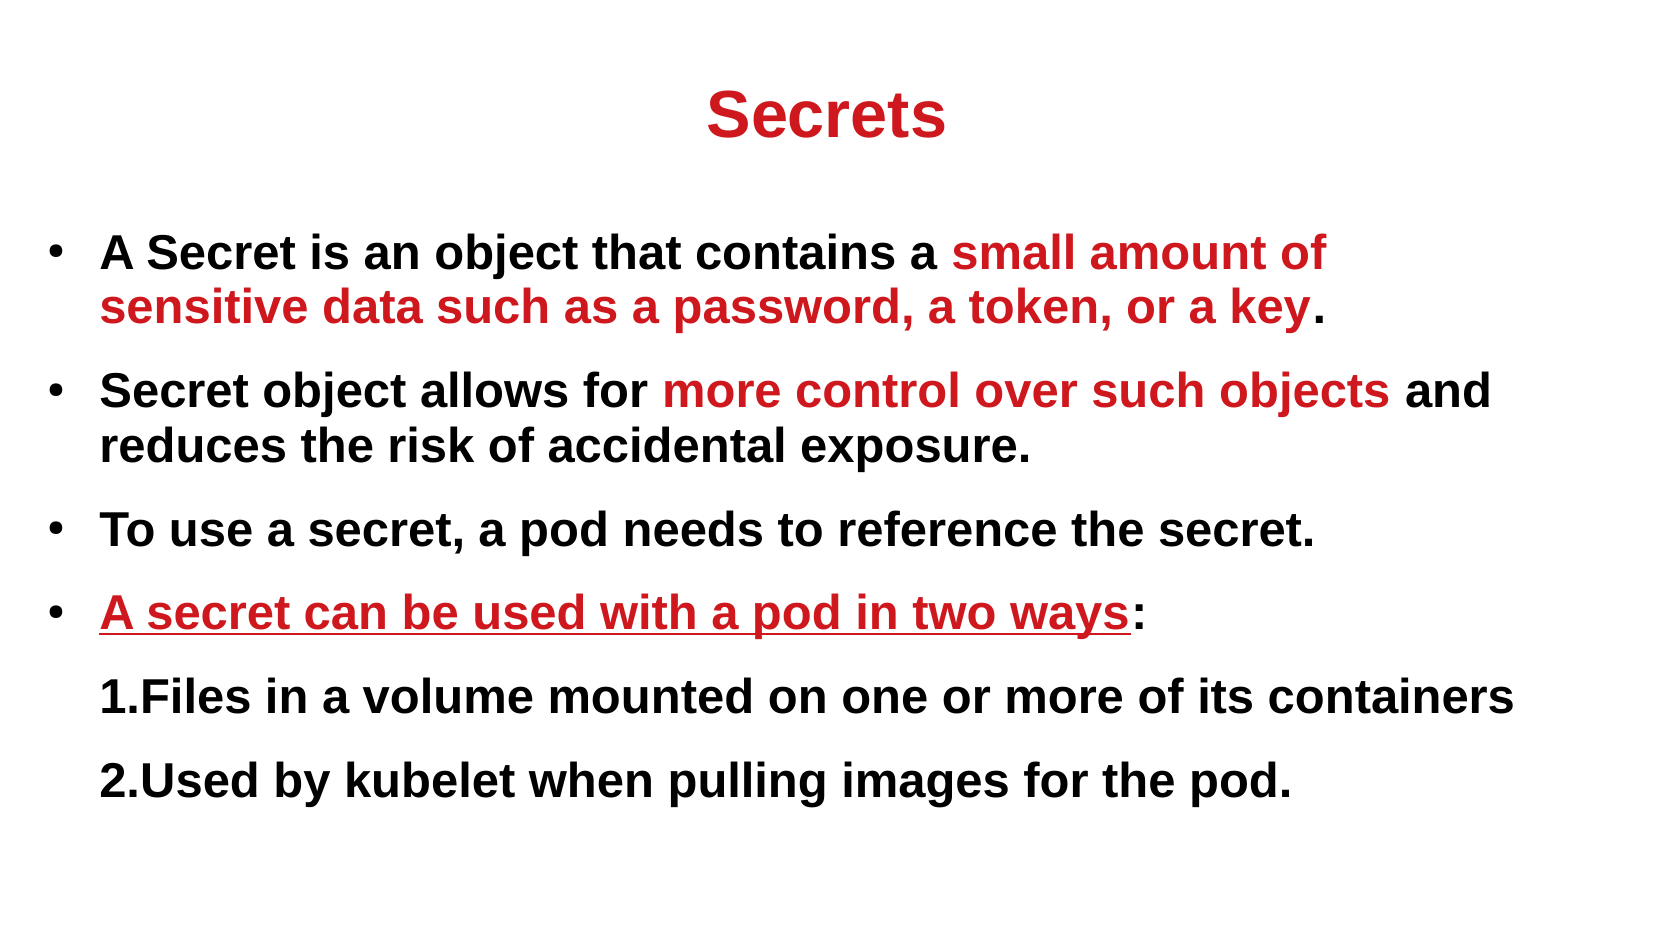

# Secrets
A Secret is an object that contains a small amount of sensitive data such as a password, a token, or a key.
Secret object allows for more control over such objects and reduces the risk of accidental exposure.
To use a secret, a pod needs to reference the secret.
A secret can be used with a pod in two ways:
1.Files in a volume mounted on one or more of its containers
2.Used by kubelet when pulling images for the pod.